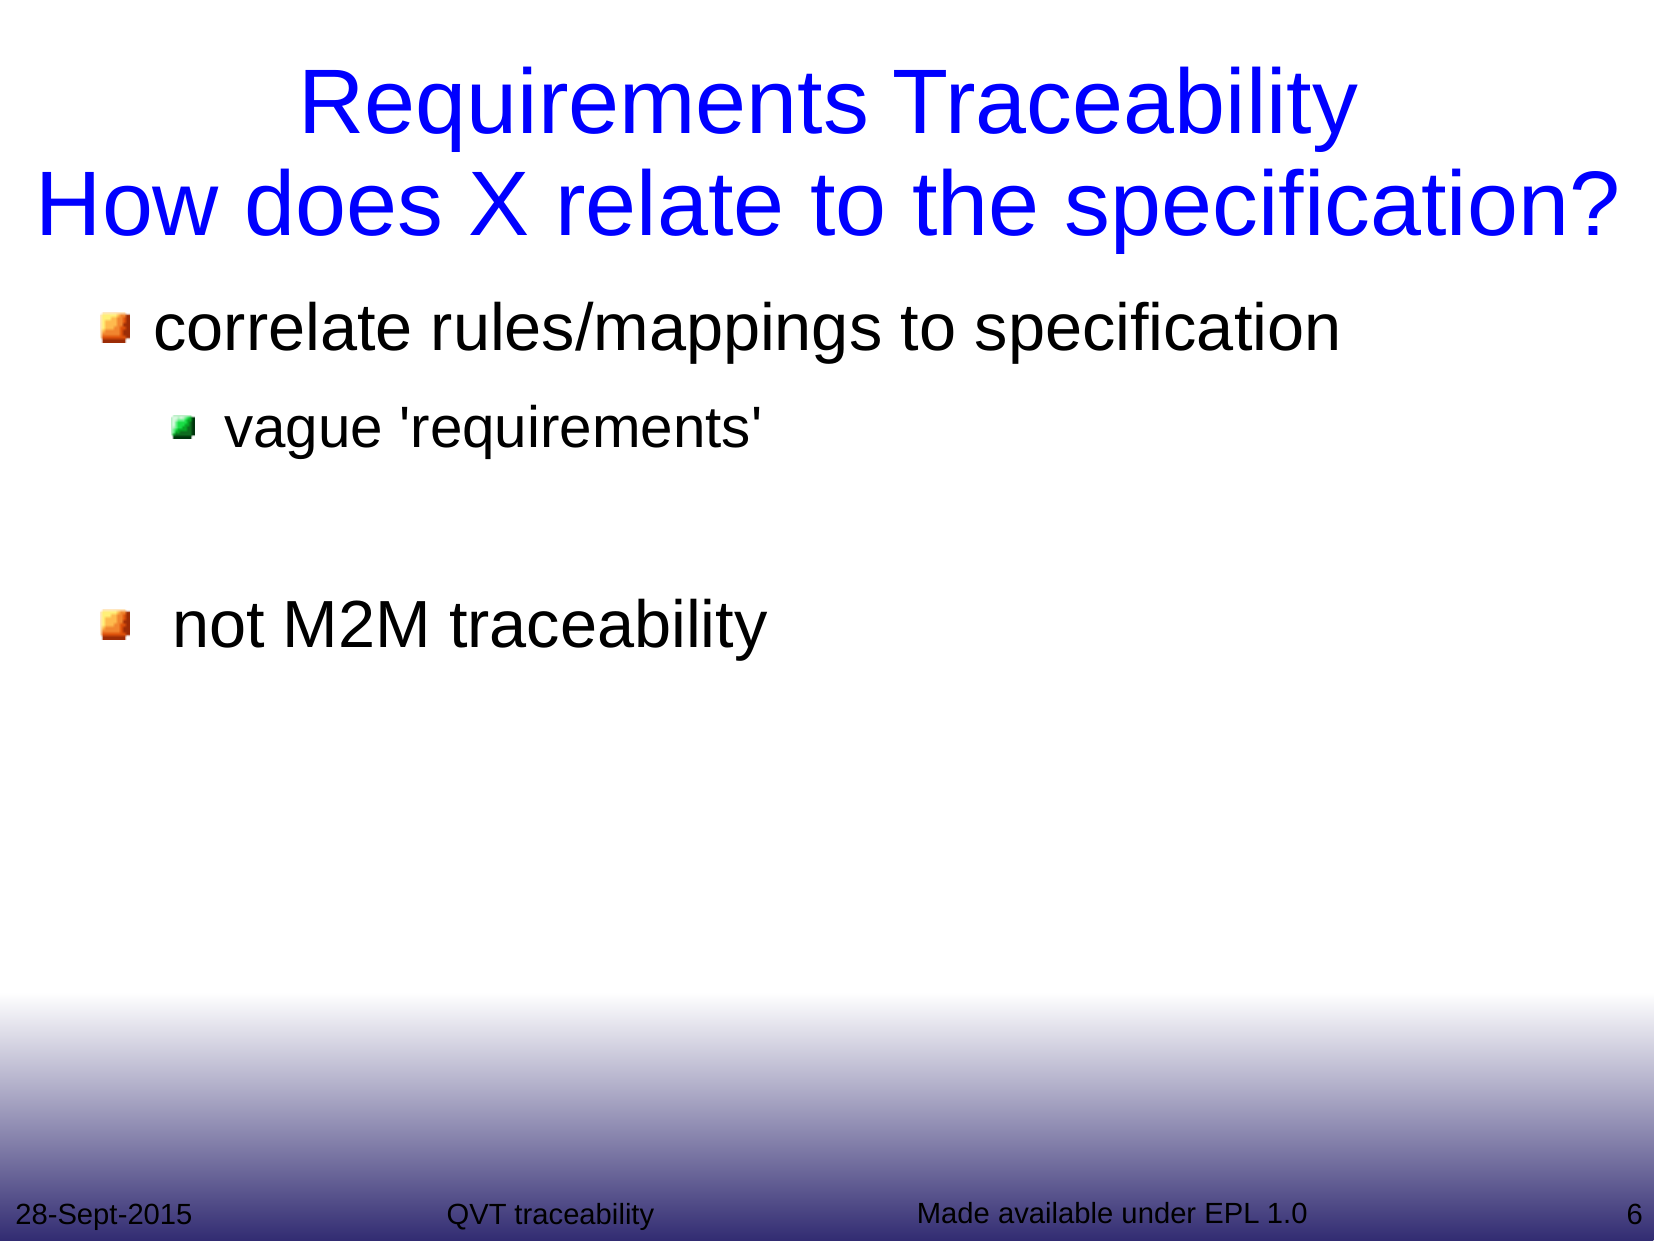

# Requirements Traceability How does X relate to the specification?
correlate rules/mappings to specification
vague 'requirements'
 not M2M traceability
28-Sept-2015
QVT traceability
6